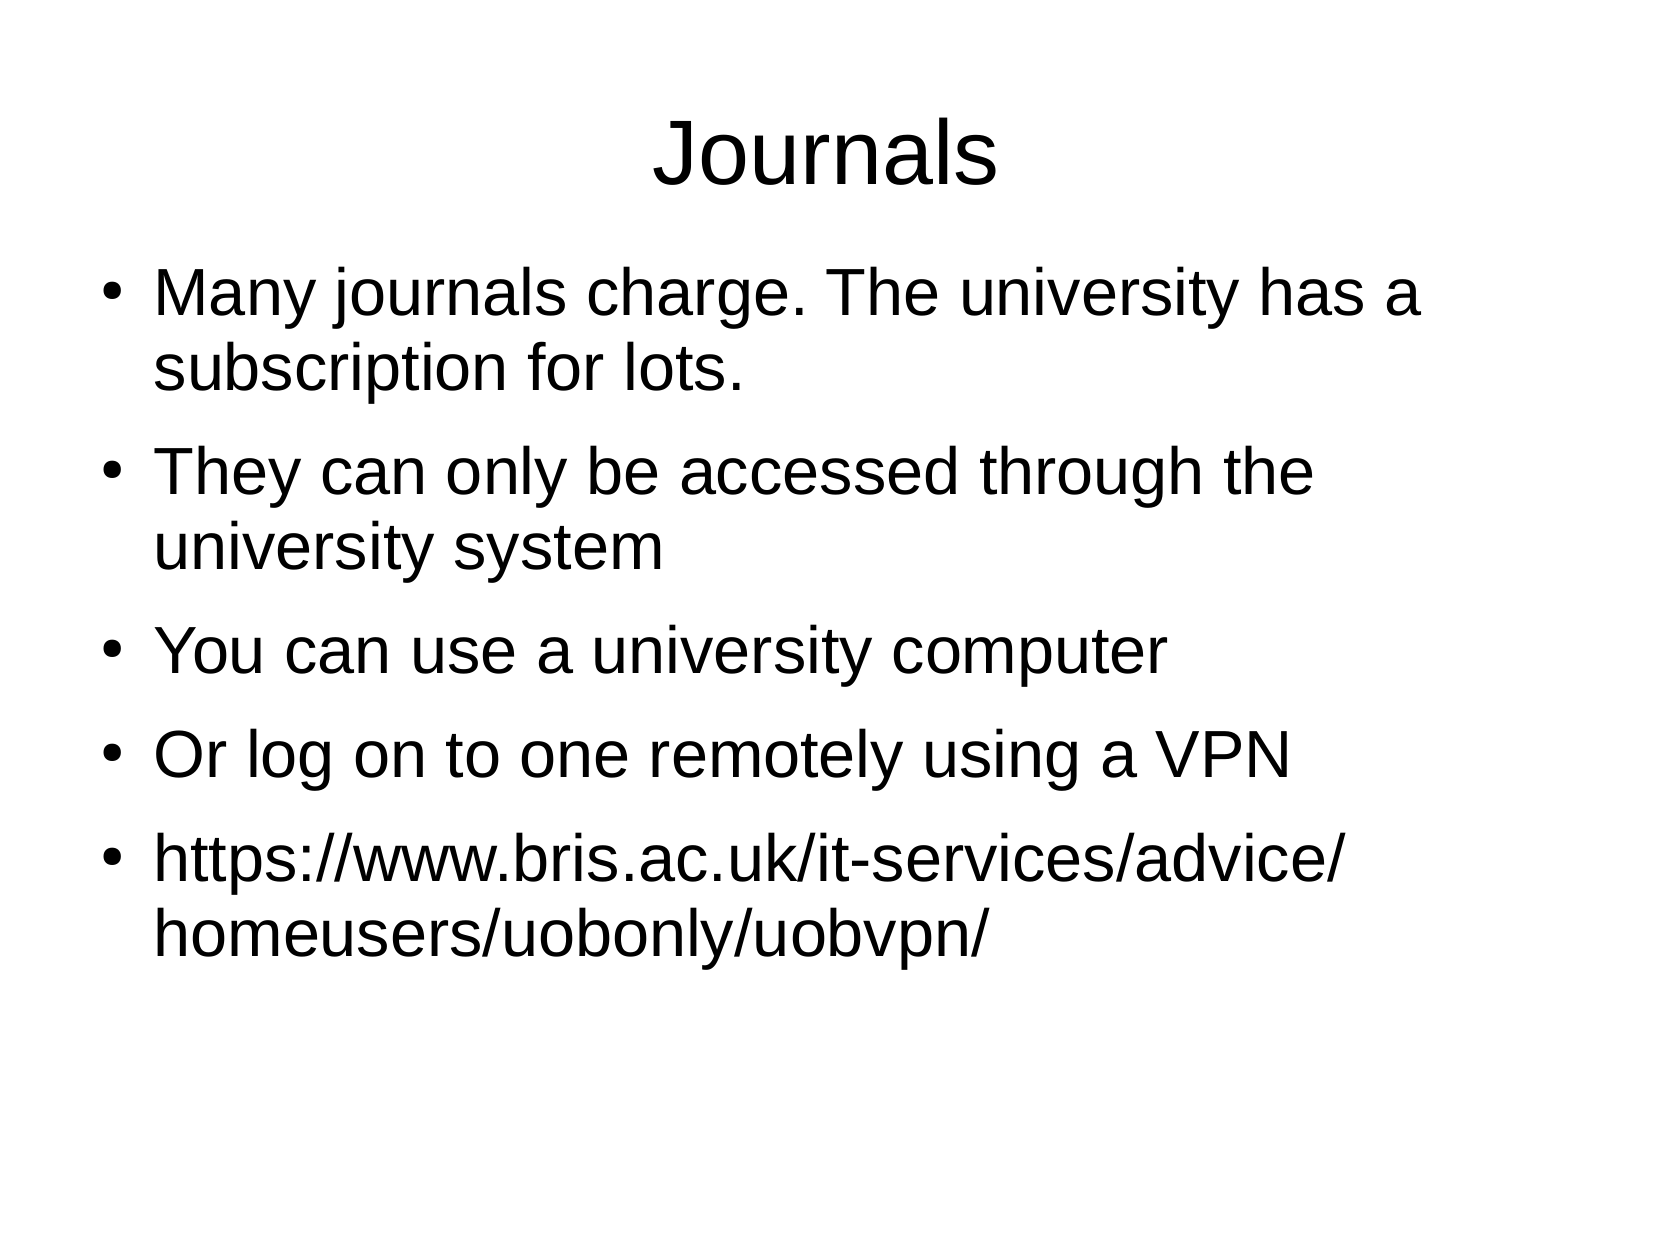

# Journals
Many journals charge. The university has a subscription for lots.
They can only be accessed through the university system
You can use a university computer
Or log on to one remotely using a VPN
https://www.bris.ac.uk/it-services/advice/homeusers/uobonly/uobvpn/